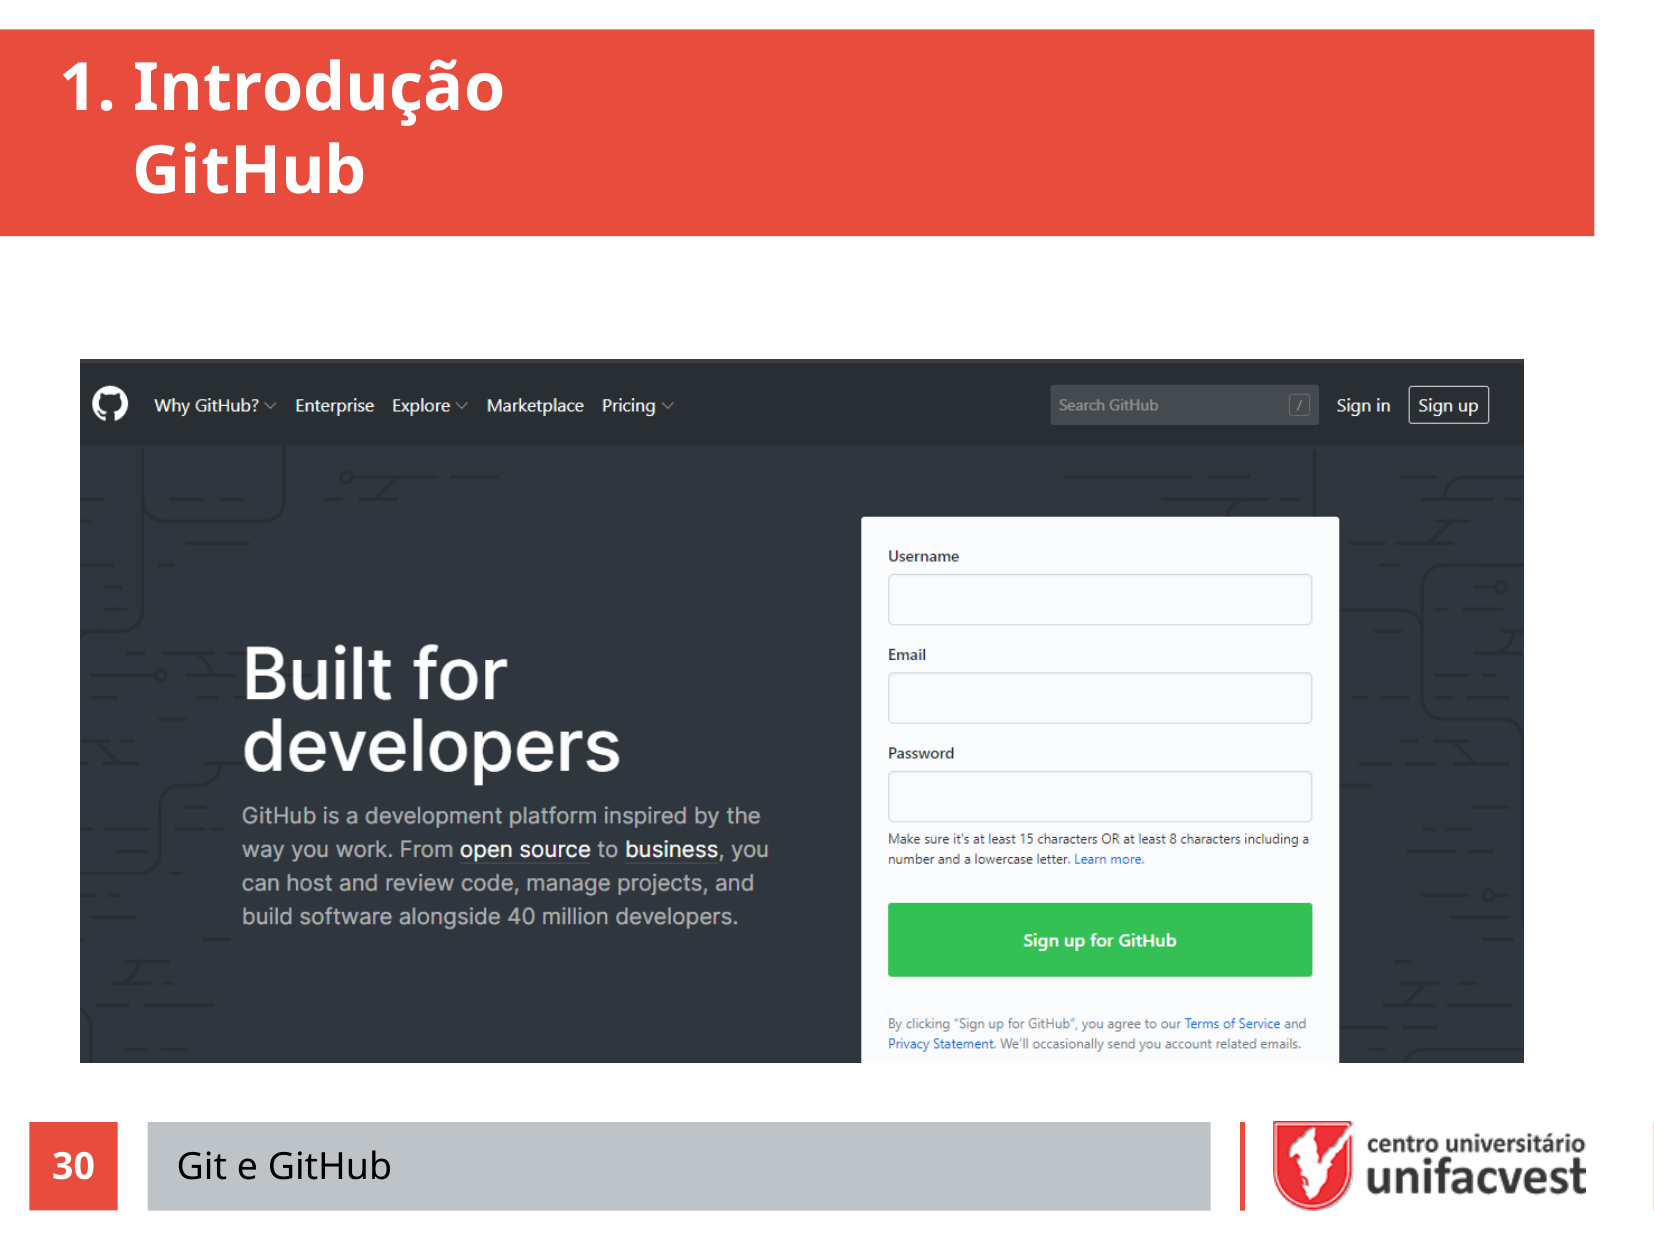

# 1. Introdução GitHub
30
Git e GitHub